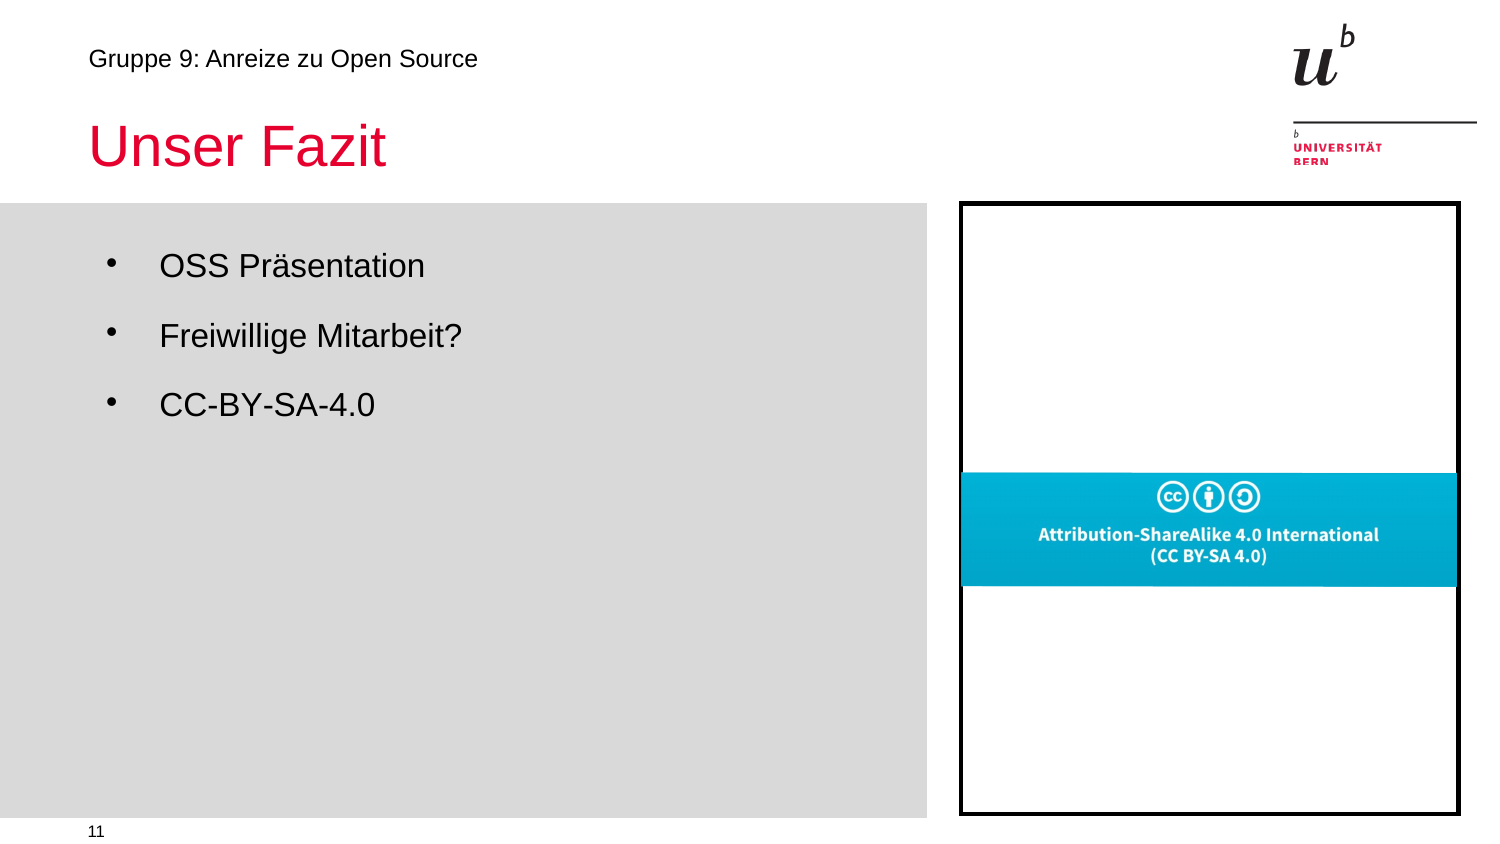

Unser Fazit
OSS Präsentation
Freiwillige Mitarbeit?
CC-BY-SA-4.0